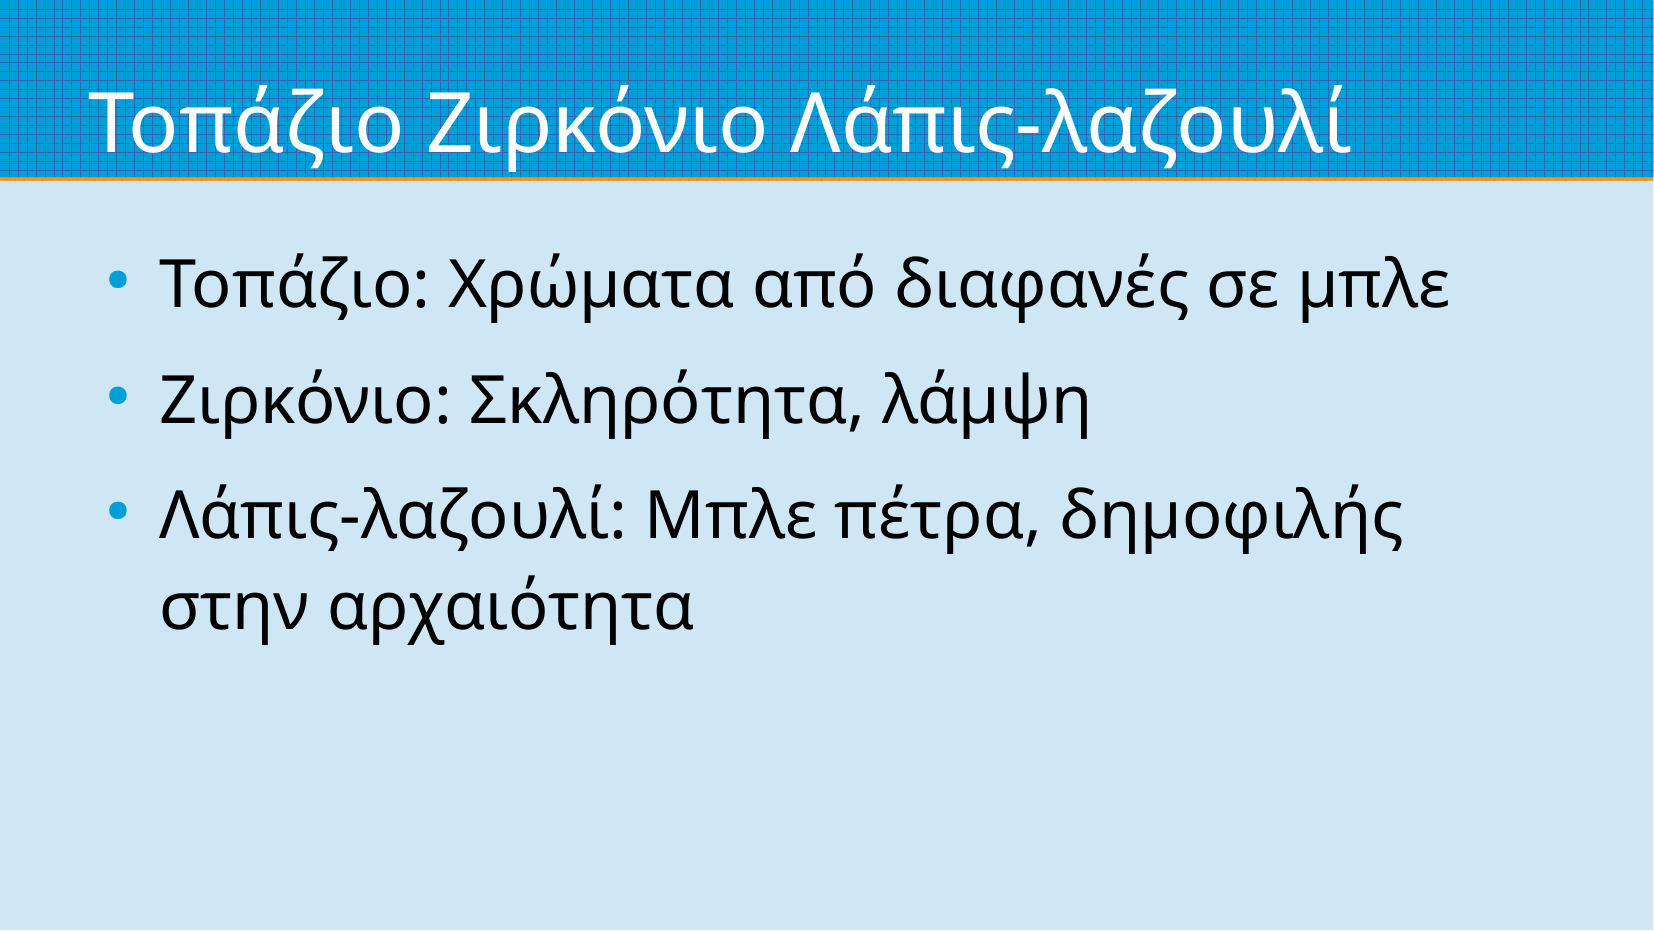

# Τοπάζιο Ζιρκόνιο Λάπις-λαζουλί
Τοπάζιο: Χρώματα από διαφανές σε μπλε
Ζιρκόνιο: Σκληρότητα, λάμψη
Λάπις-λαζουλί: Μπλε πέτρα, δημοφιλής στην αρχαιότητα